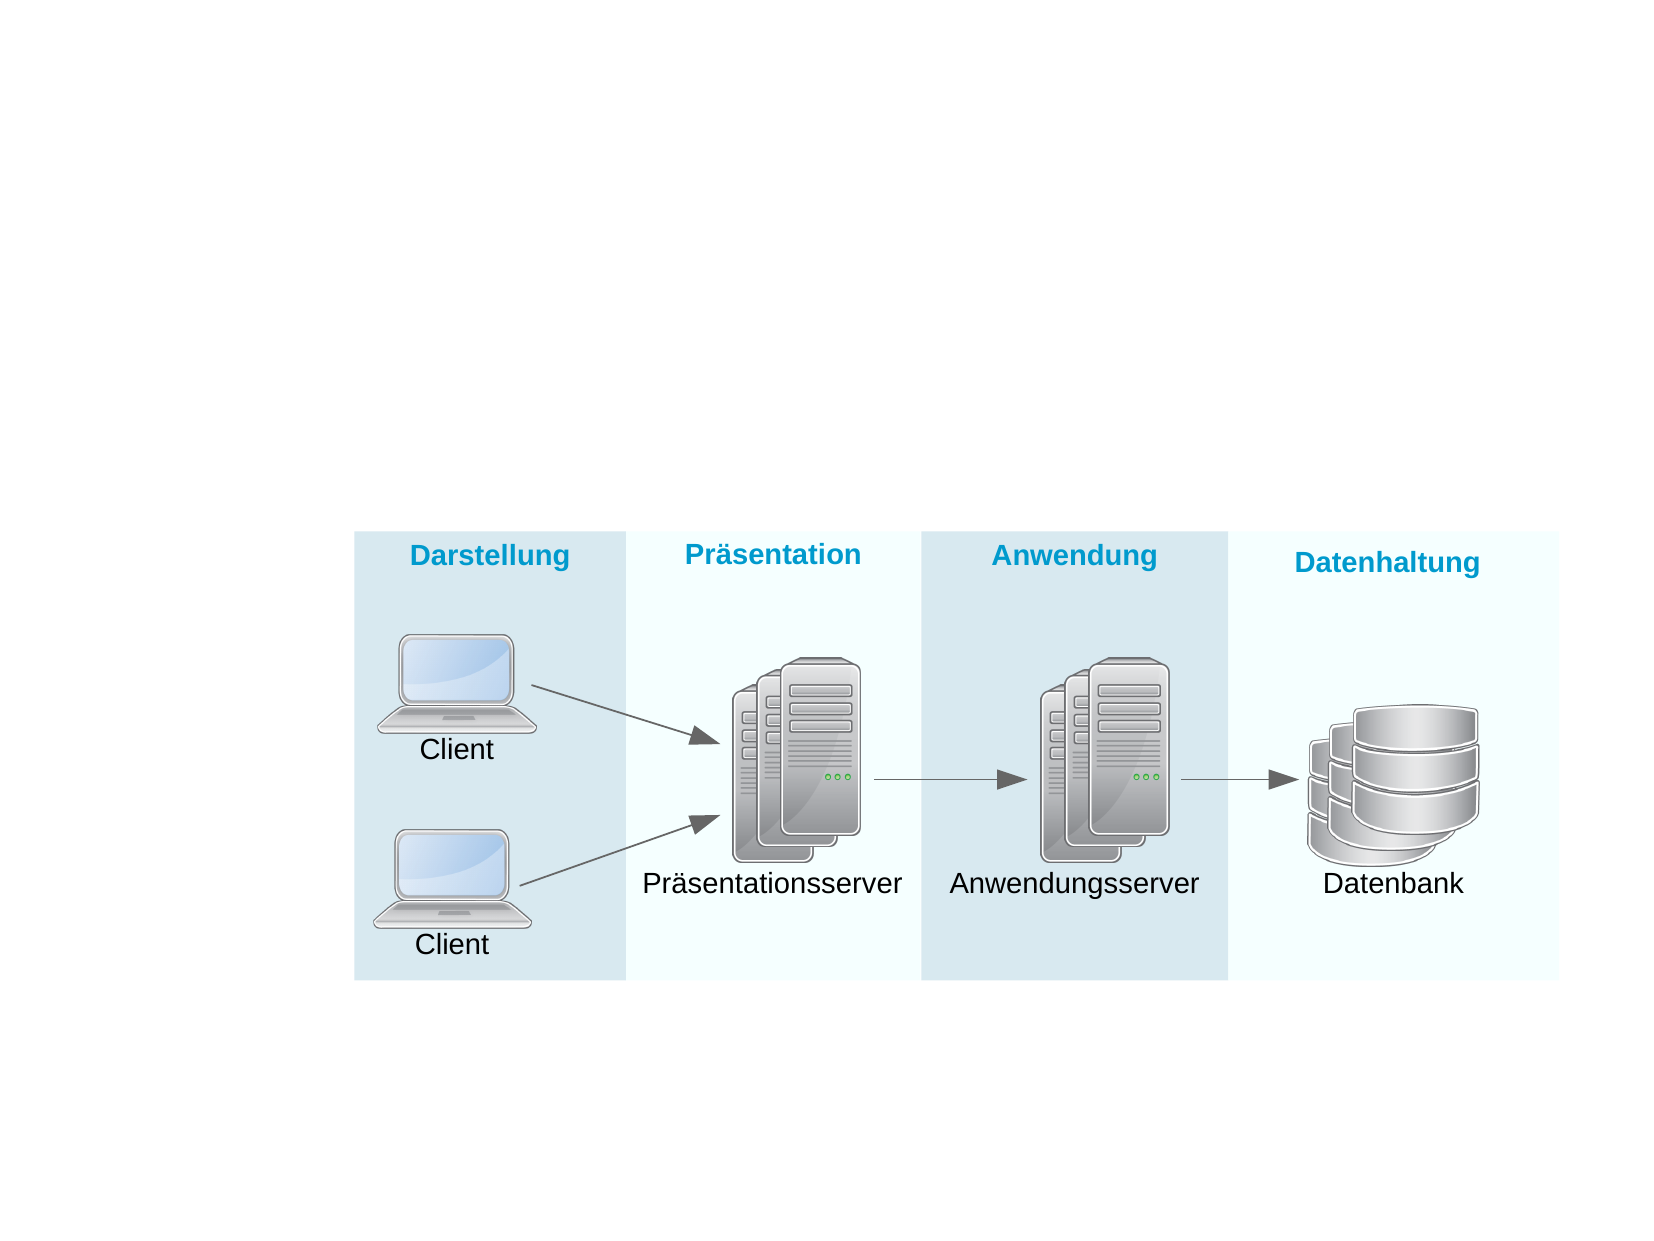

Präsentation
Darstellung
Anwendung
Datenhaltung
Client
Client
Präsentationsserver
Anwendungsserver
Datenbank